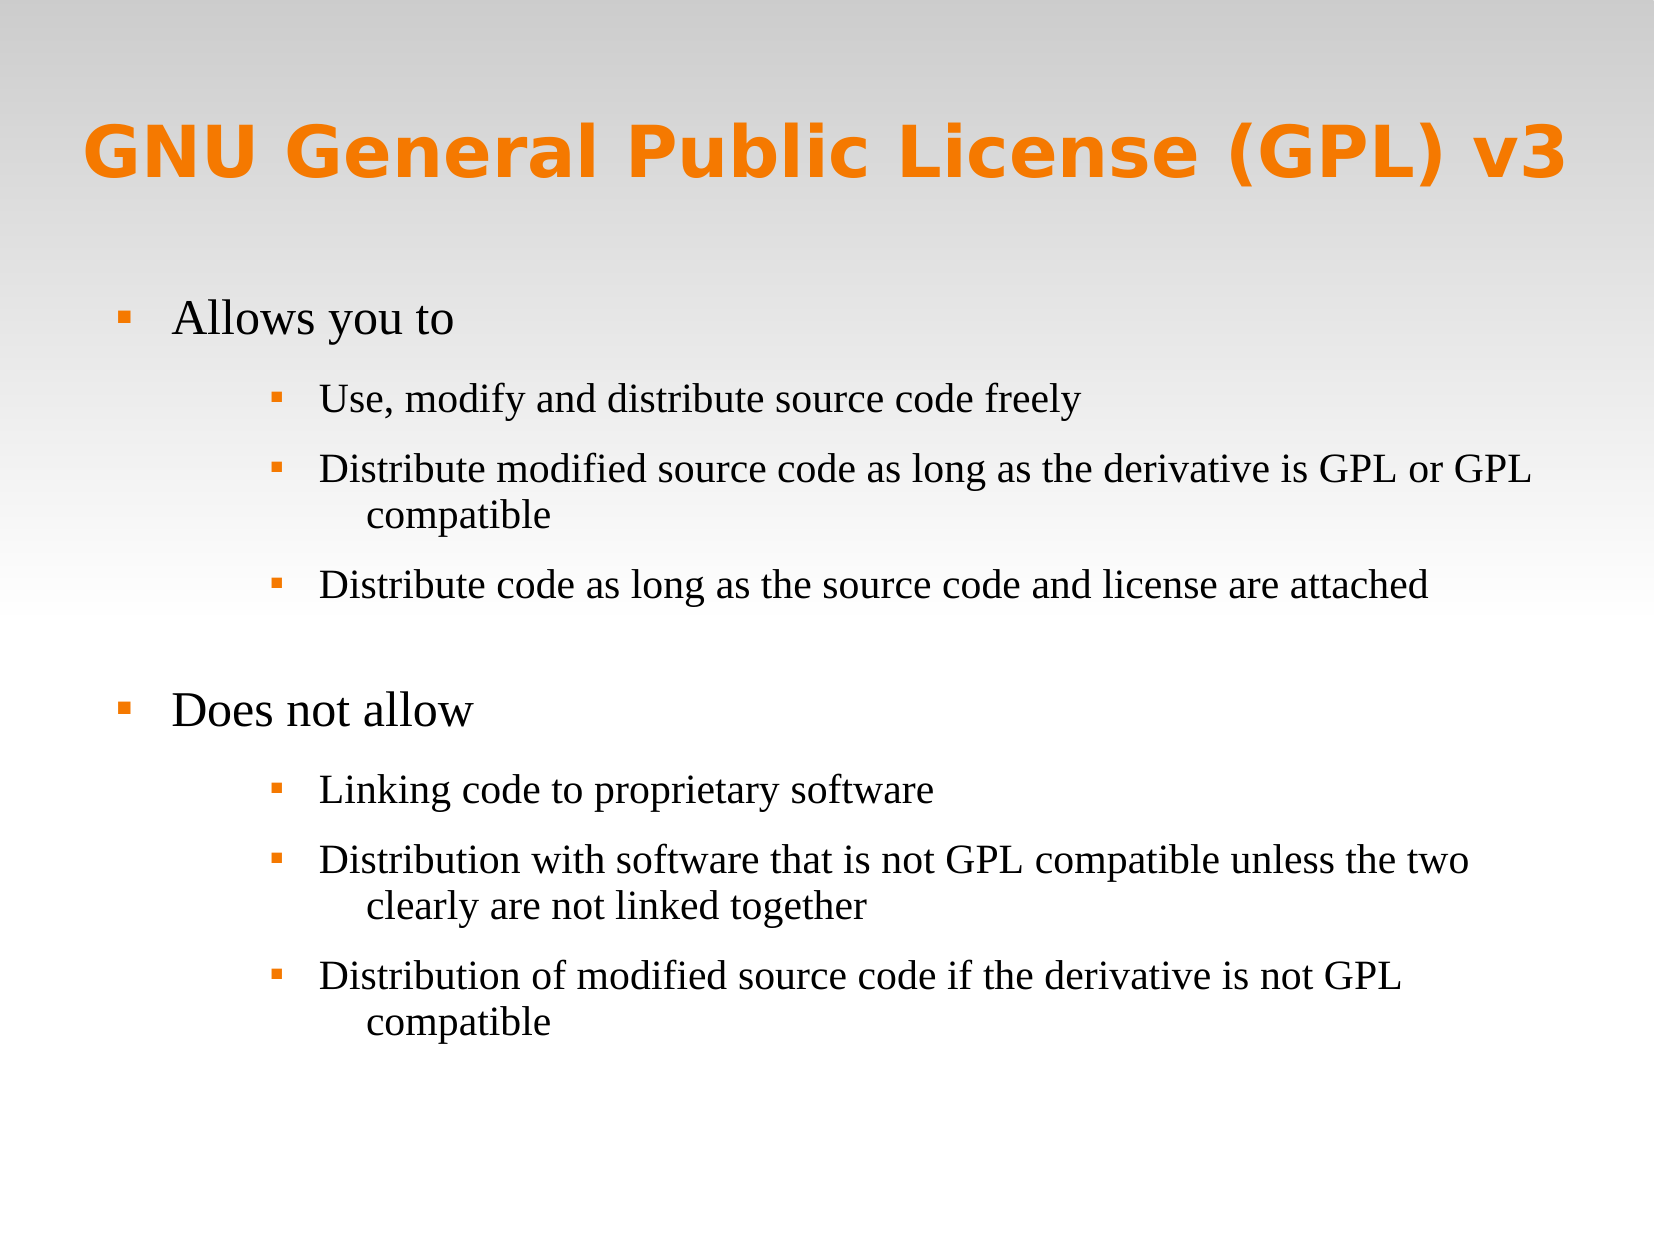

# GNU General Public License (GPL) v3
Allows you to
Use, modify and distribute source code freely
Distribute modified source code as long as the derivative is GPL or GPL compatible
Distribute code as long as the source code and license are attached
Does not allow
Linking code to proprietary software
Distribution with software that is not GPL compatible unless the two clearly are not linked together
Distribution of modified source code if the derivative is not GPL compatible